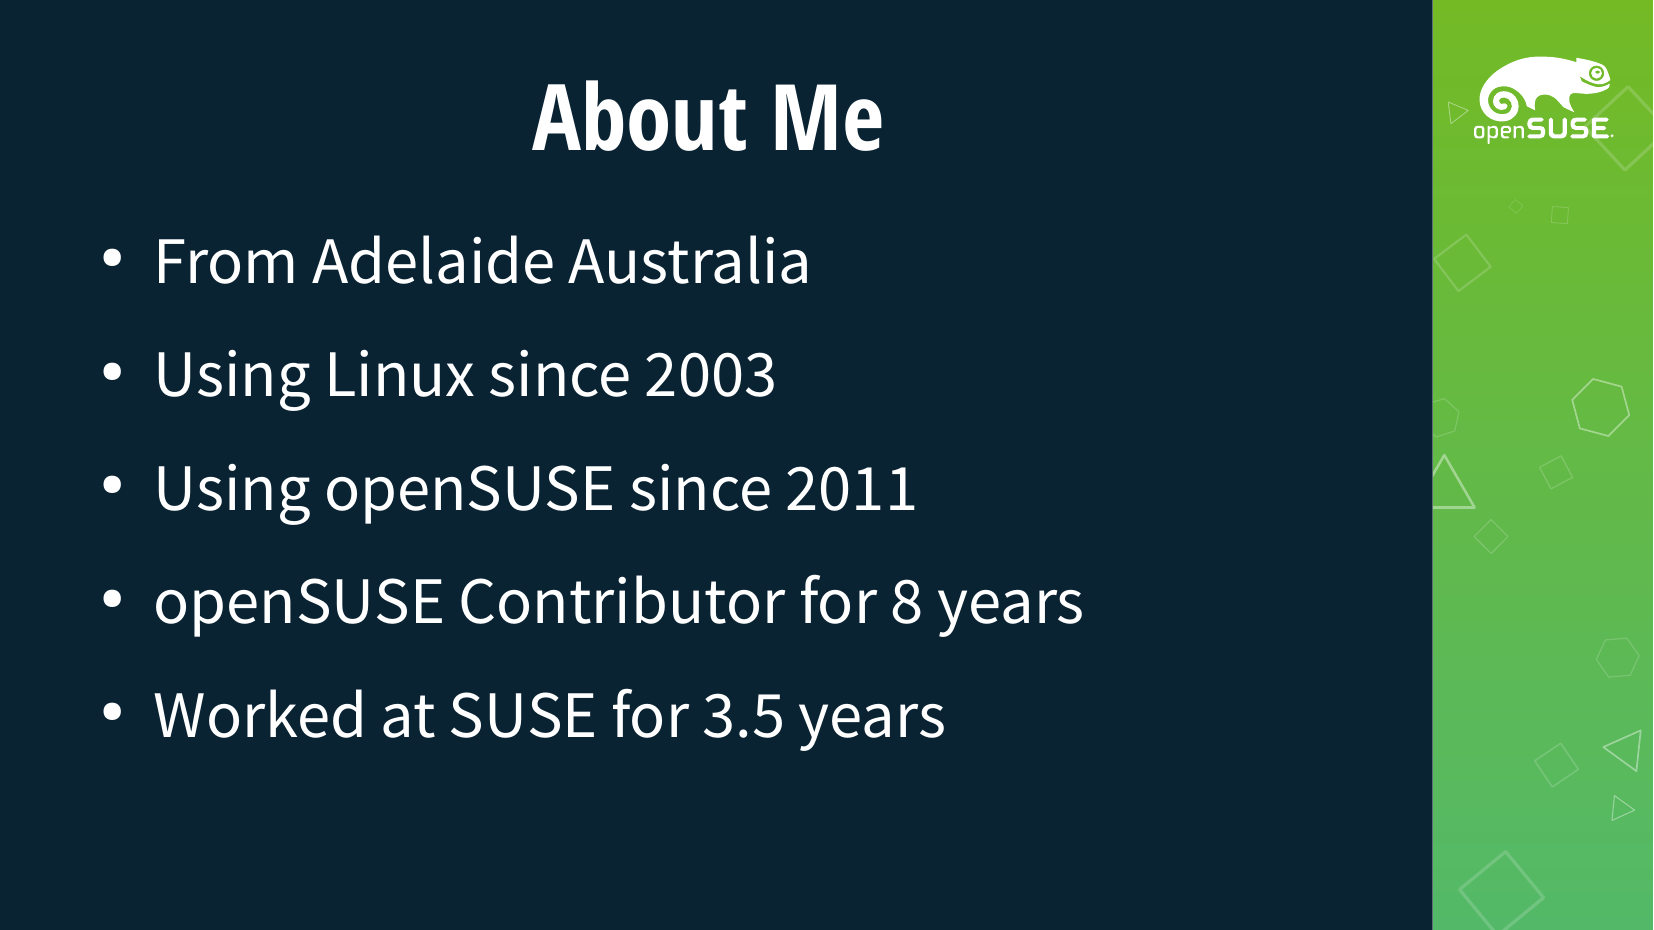

# About Me
From Adelaide Australia
Using Linux since 2003
Using openSUSE since 2011
openSUSE Contributor for 8 years
Worked at SUSE for 3.5 years